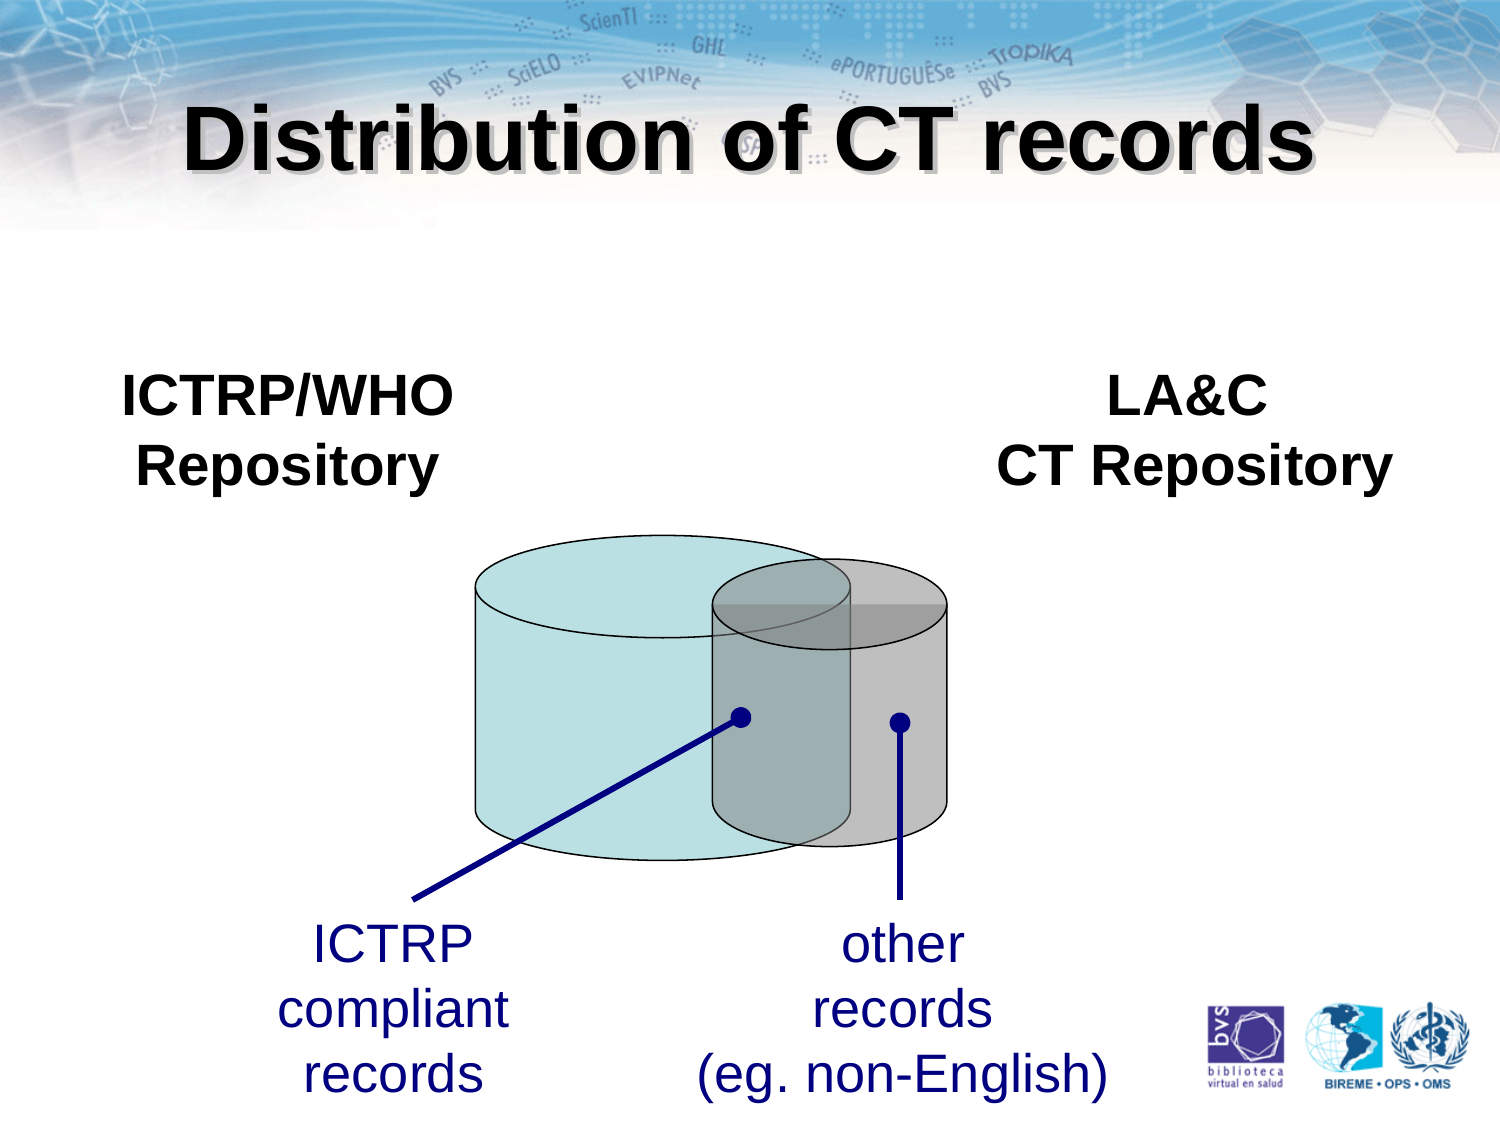

# Distribution of CT records
ICTRP/WHO
Repository
LA&C
CT Repository
ICTRP
compliant
records
other
records
(eg. non-English)